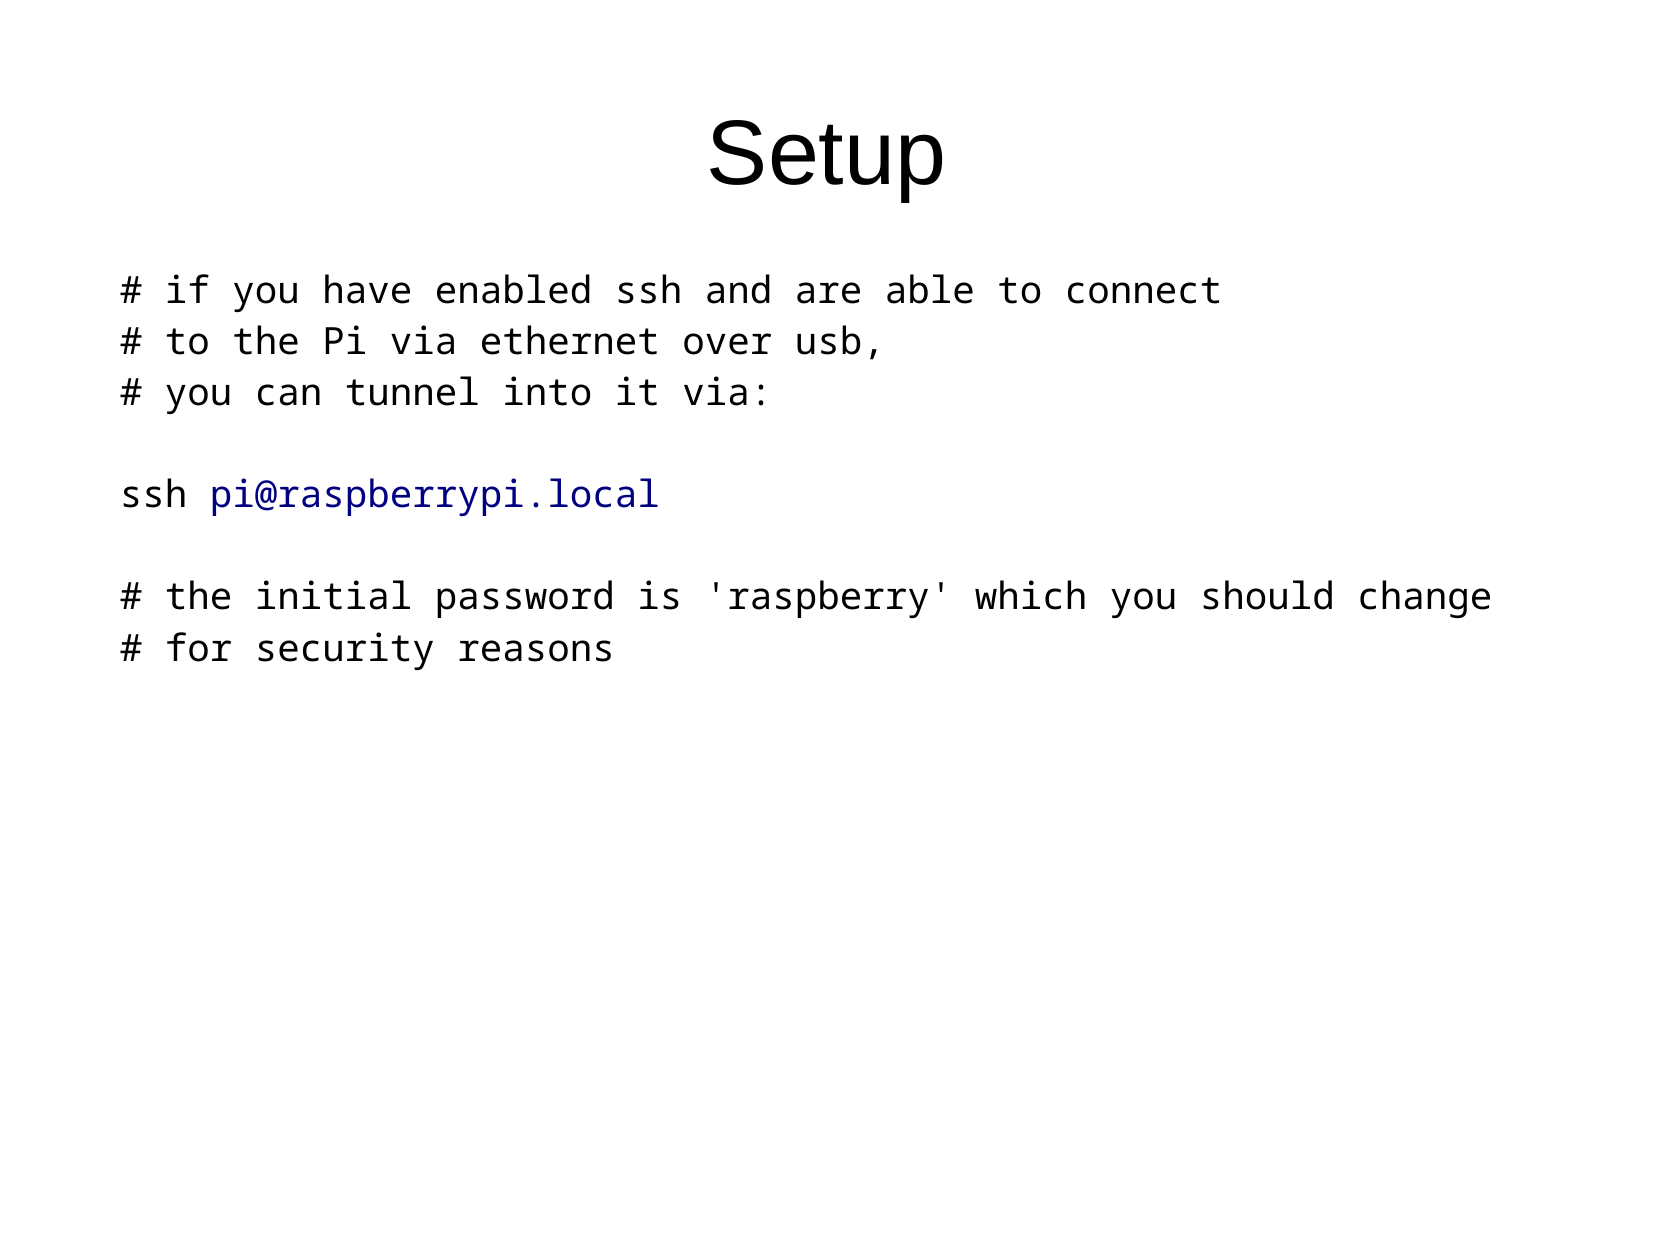

# Setup
# if you have enabled ssh and are able to connect
# to the Pi via ethernet over usb,
# you can tunnel into it via:
ssh pi@raspberrypi.local
# the initial password is 'raspberry' which you should change
# for security reasons